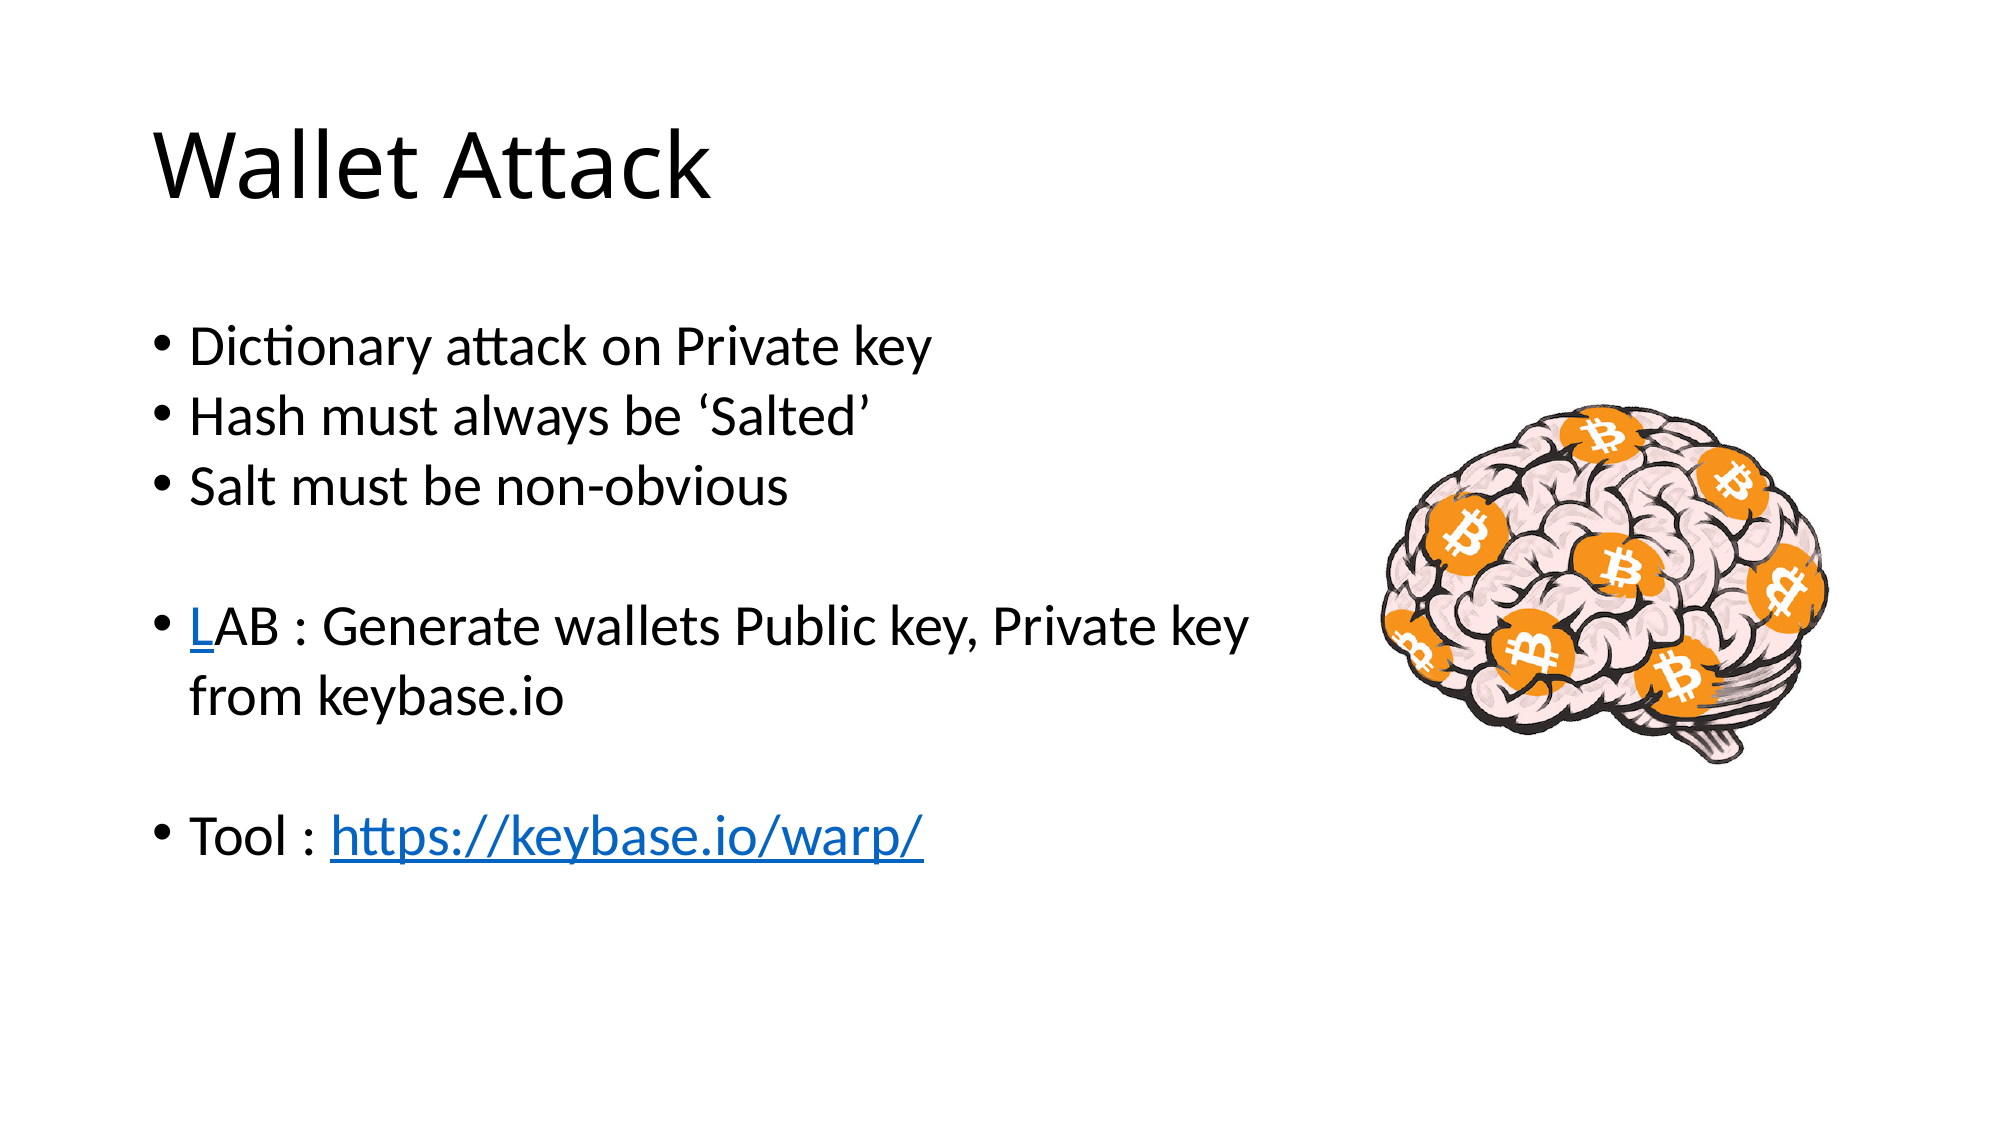

# Wallet Attack
Dictionary attack on Private key
Hash must always be ‘Salted’
Salt must be non-obvious
LAB : Generate wallets Public key, Private key from keybase.io
Tool : https://keybase.io/warp/